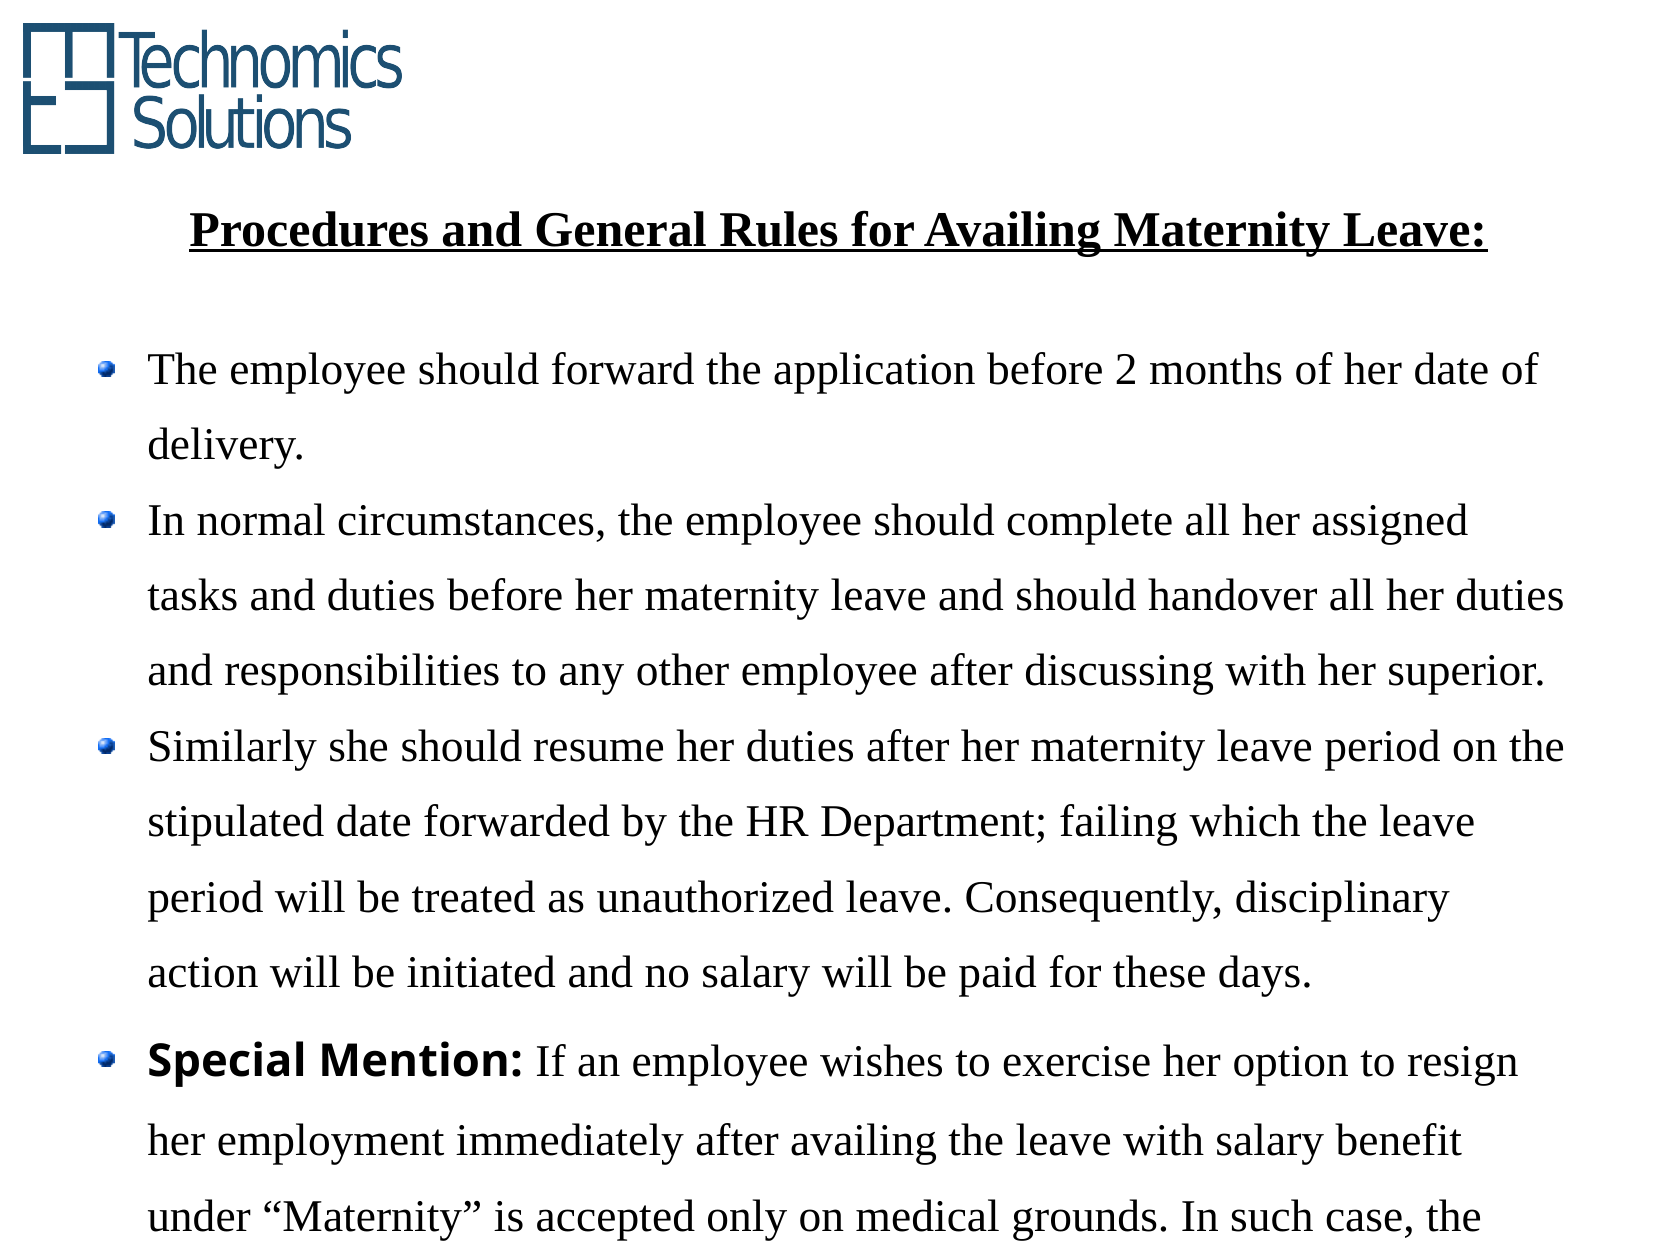

# Procedures and General Rules for Availing Maternity Leave:
The employee should forward the application before 2 months of her date of delivery.
In normal circumstances, the employee should complete all her assigned tasks and duties before her maternity leave and should handover all her duties and responsibilities to any other employee after discussing with her superior.
Similarly she should resume her duties after her maternity leave period on the stipulated date forwarded by the HR Department; failing which the leave period will be treated as unauthorized leave. Consequently, disciplinary action will be initiated and no salary will be paid for these days.
Special Mention: If an employee wishes to exercise her option to resign her employment immediately after availing the leave with salary benefit under “Maternity” is accepted only on medical grounds. In such case, the reasons stated in the medical report will be mentioned in the relieving letter